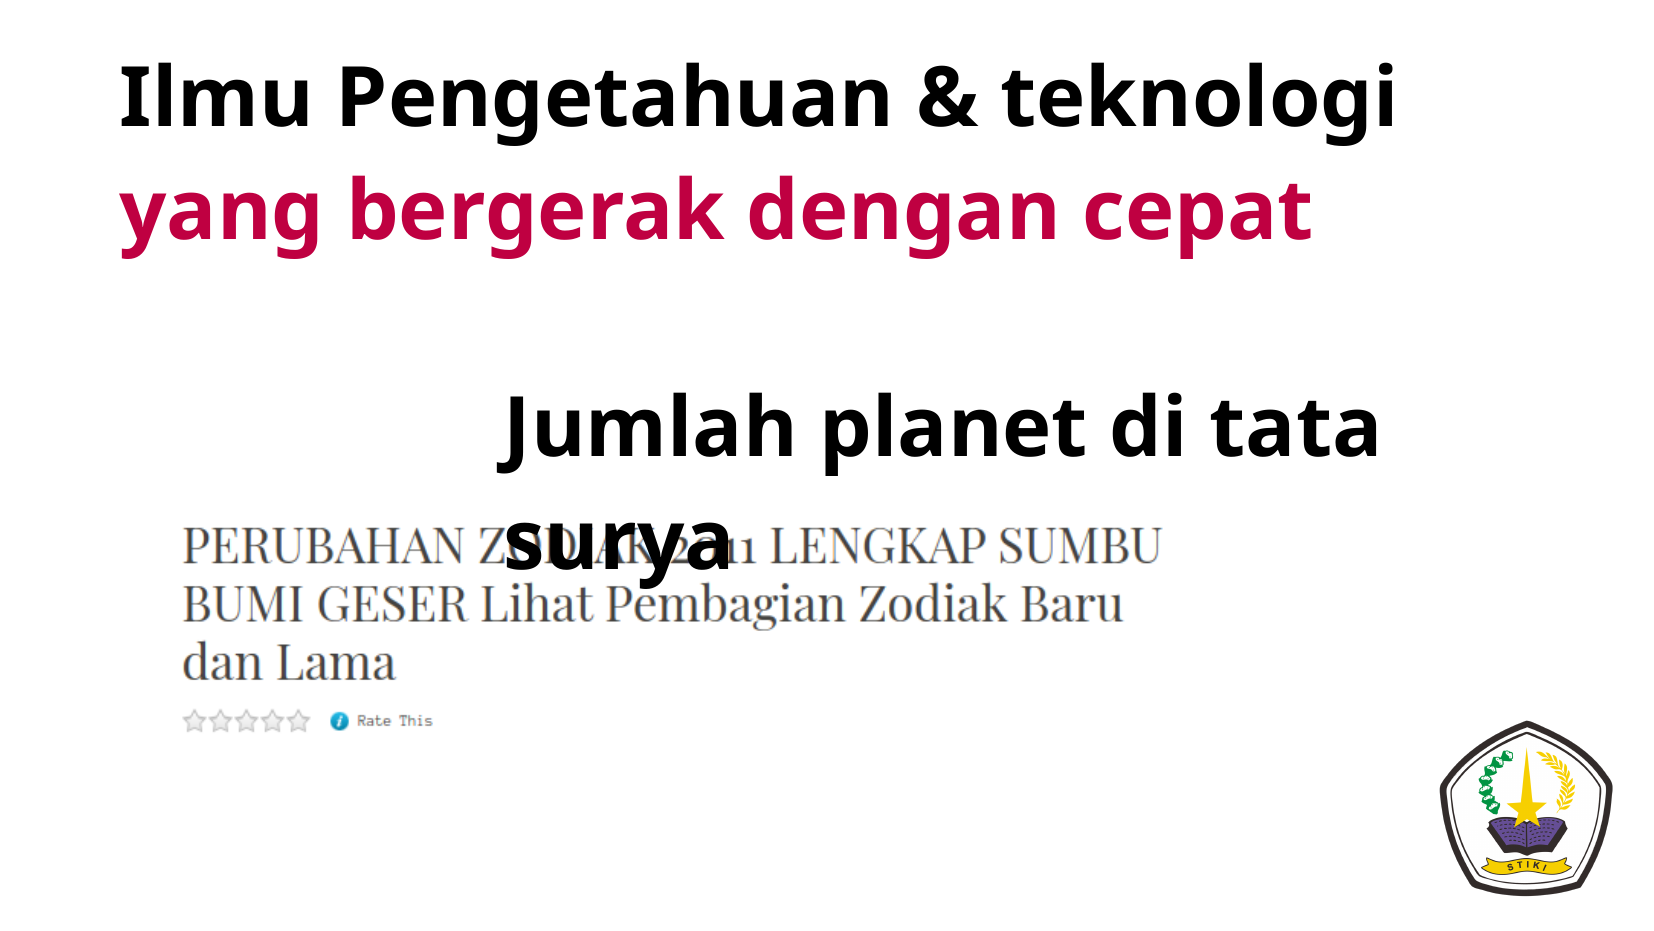

Ilmu Pengetahuan & teknologi yang bergerak dengan cepat
Jumlah planet di tata surya